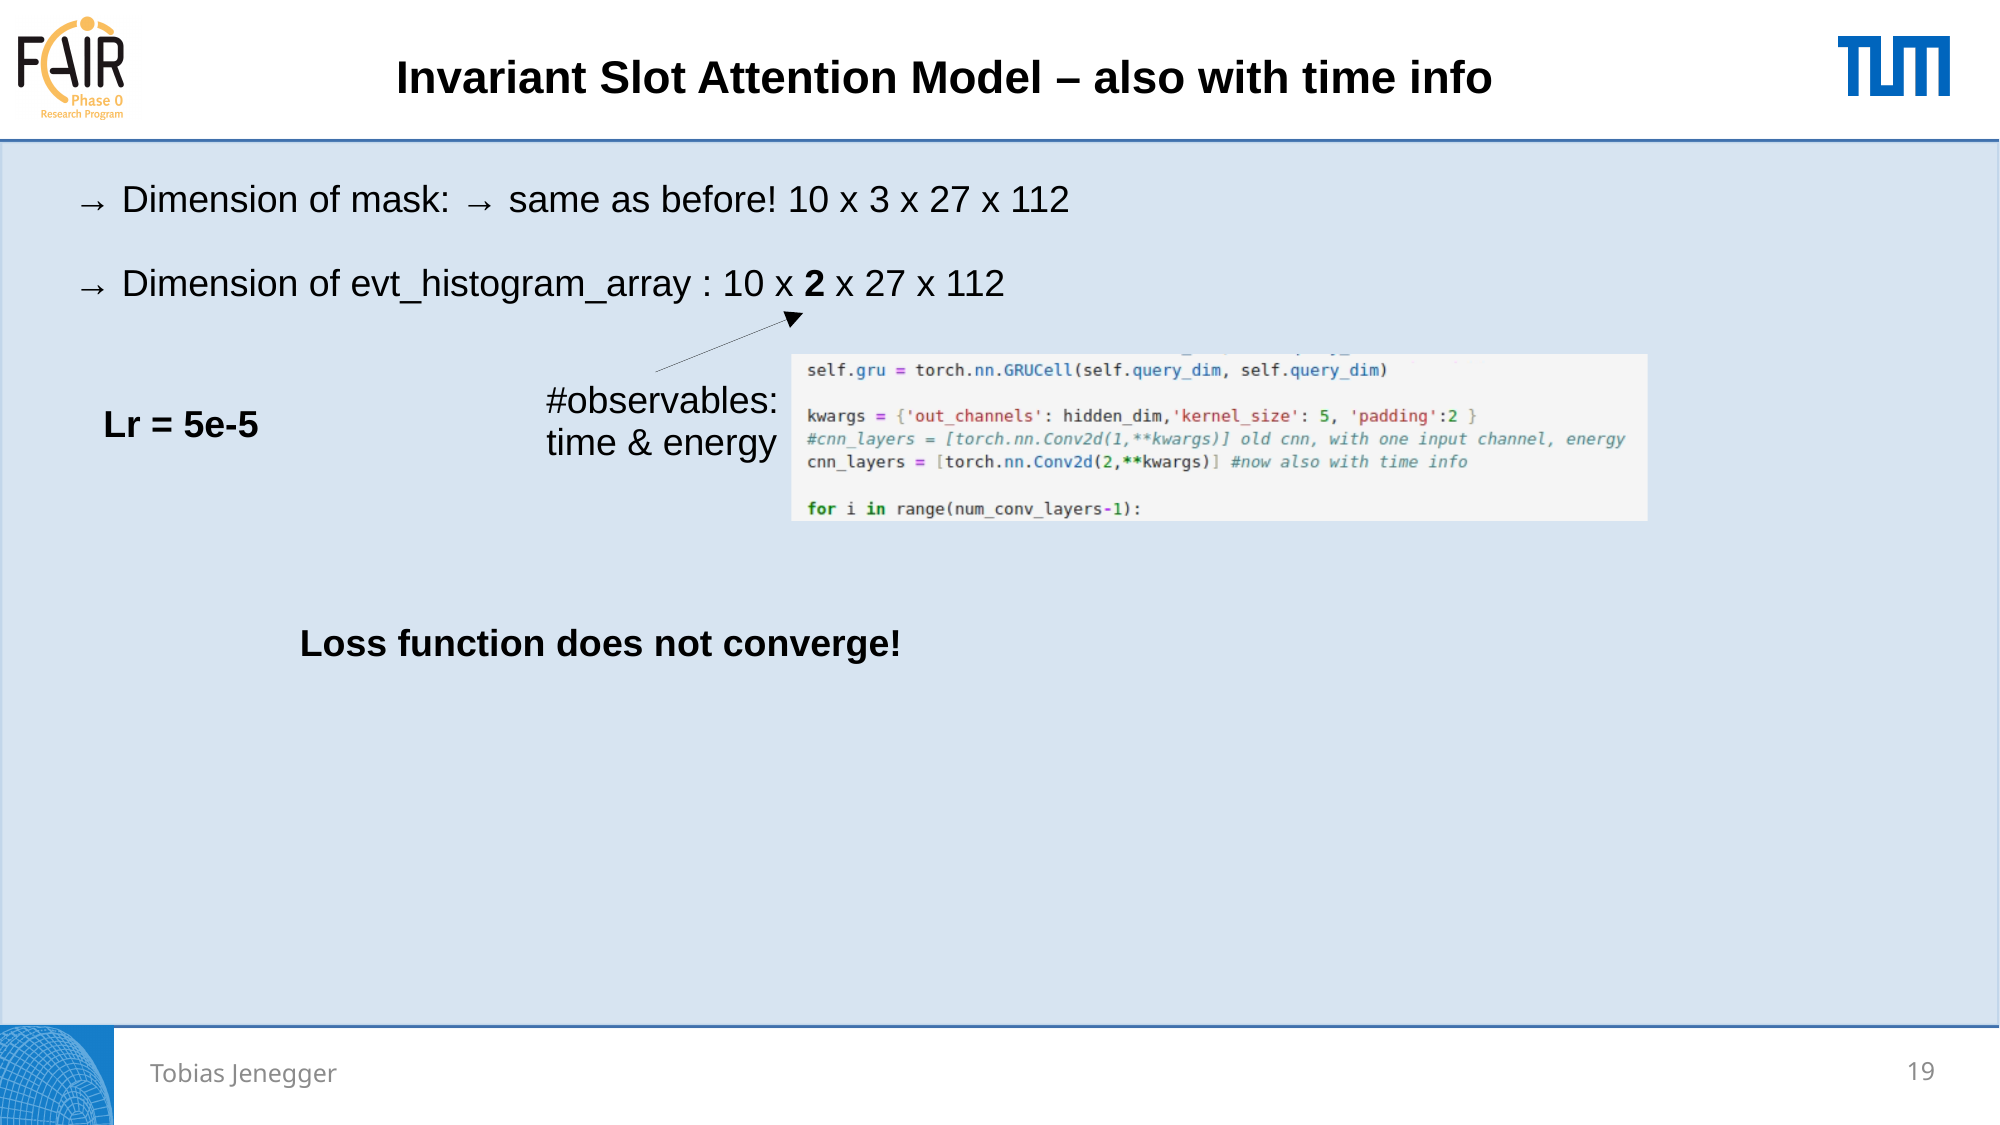

Invariant Slot Attention Model – also with time info
→ Dimension of mask: → same as before! 10 x 3 x 27 x 112
→ Dimension of evt_histogram_array : 10 x 2 x 27 x 112
#observables: time & energy
Lr = 5e-5
Loss function does not converge!
19